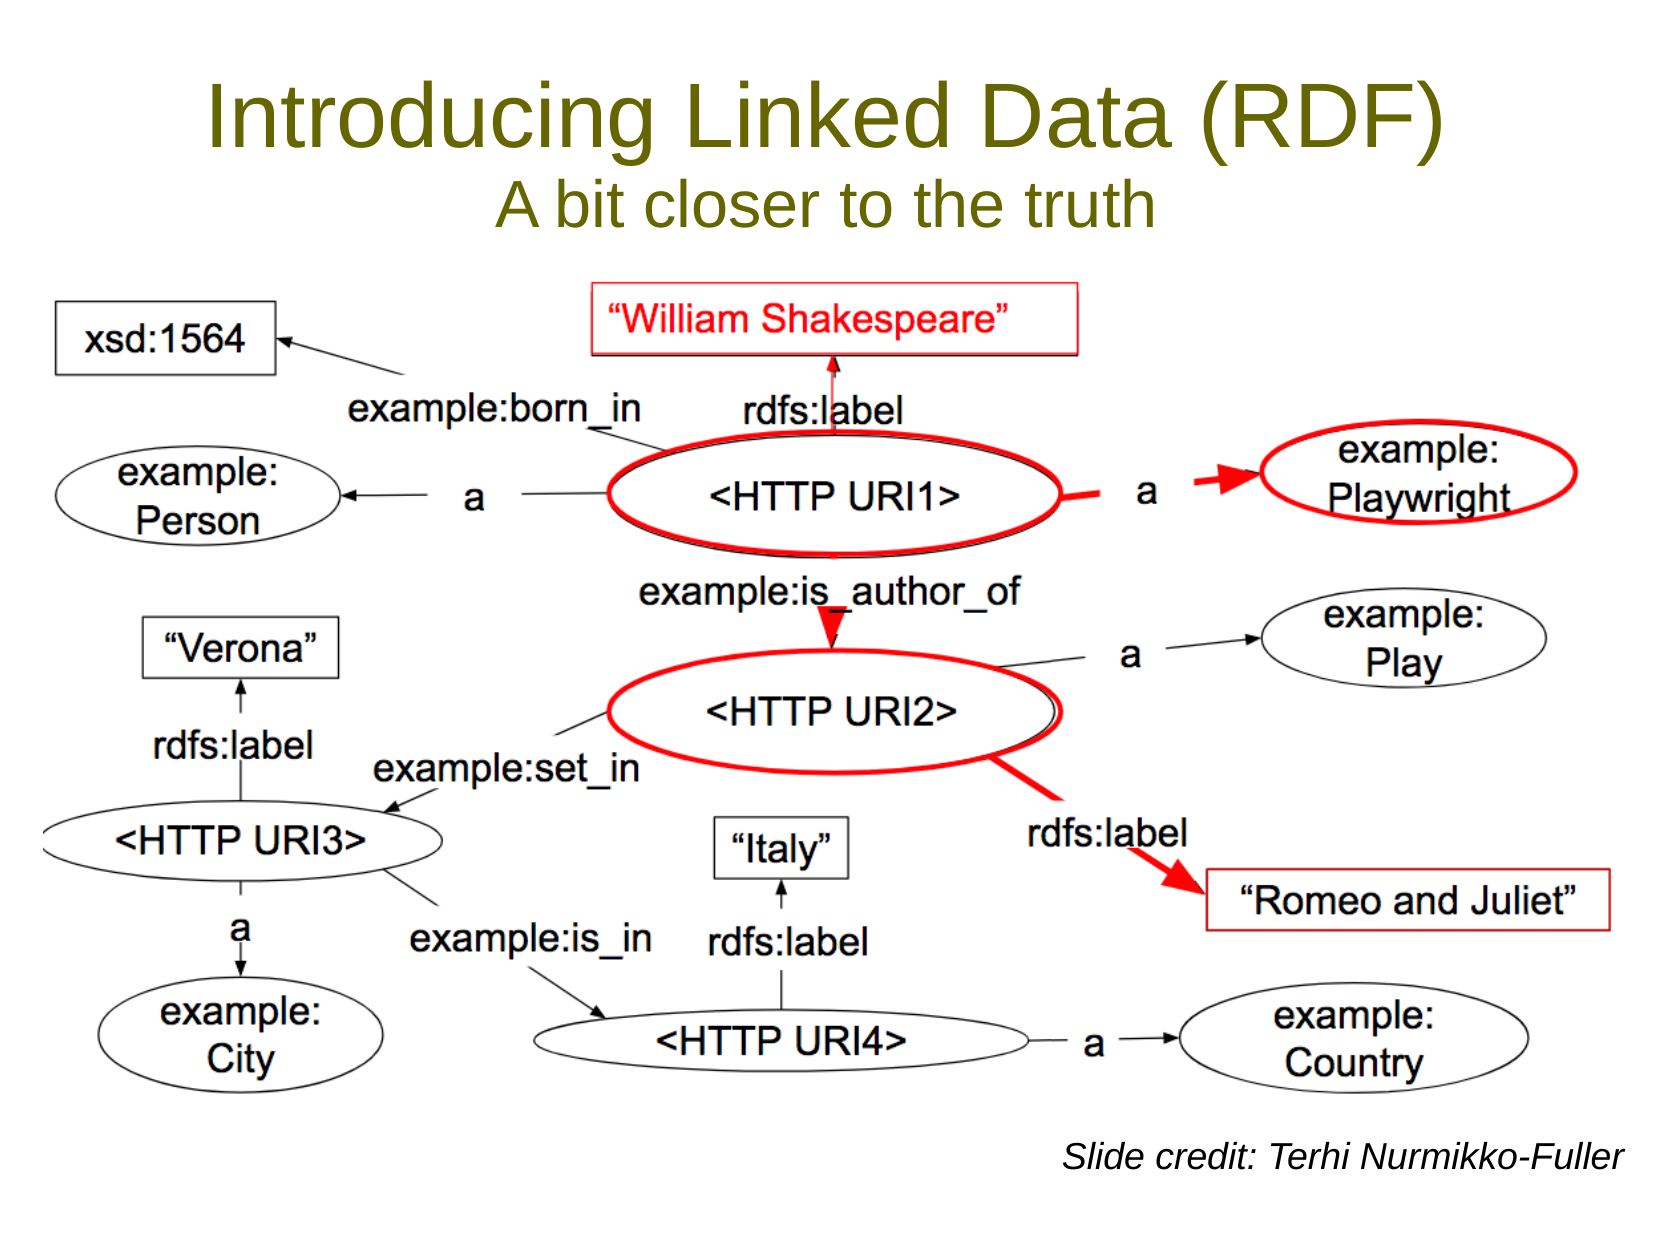

# Introducing Linked Data (RDF) A bit closer to the truth
Slide credit: Terhi Nurmikko-Fuller